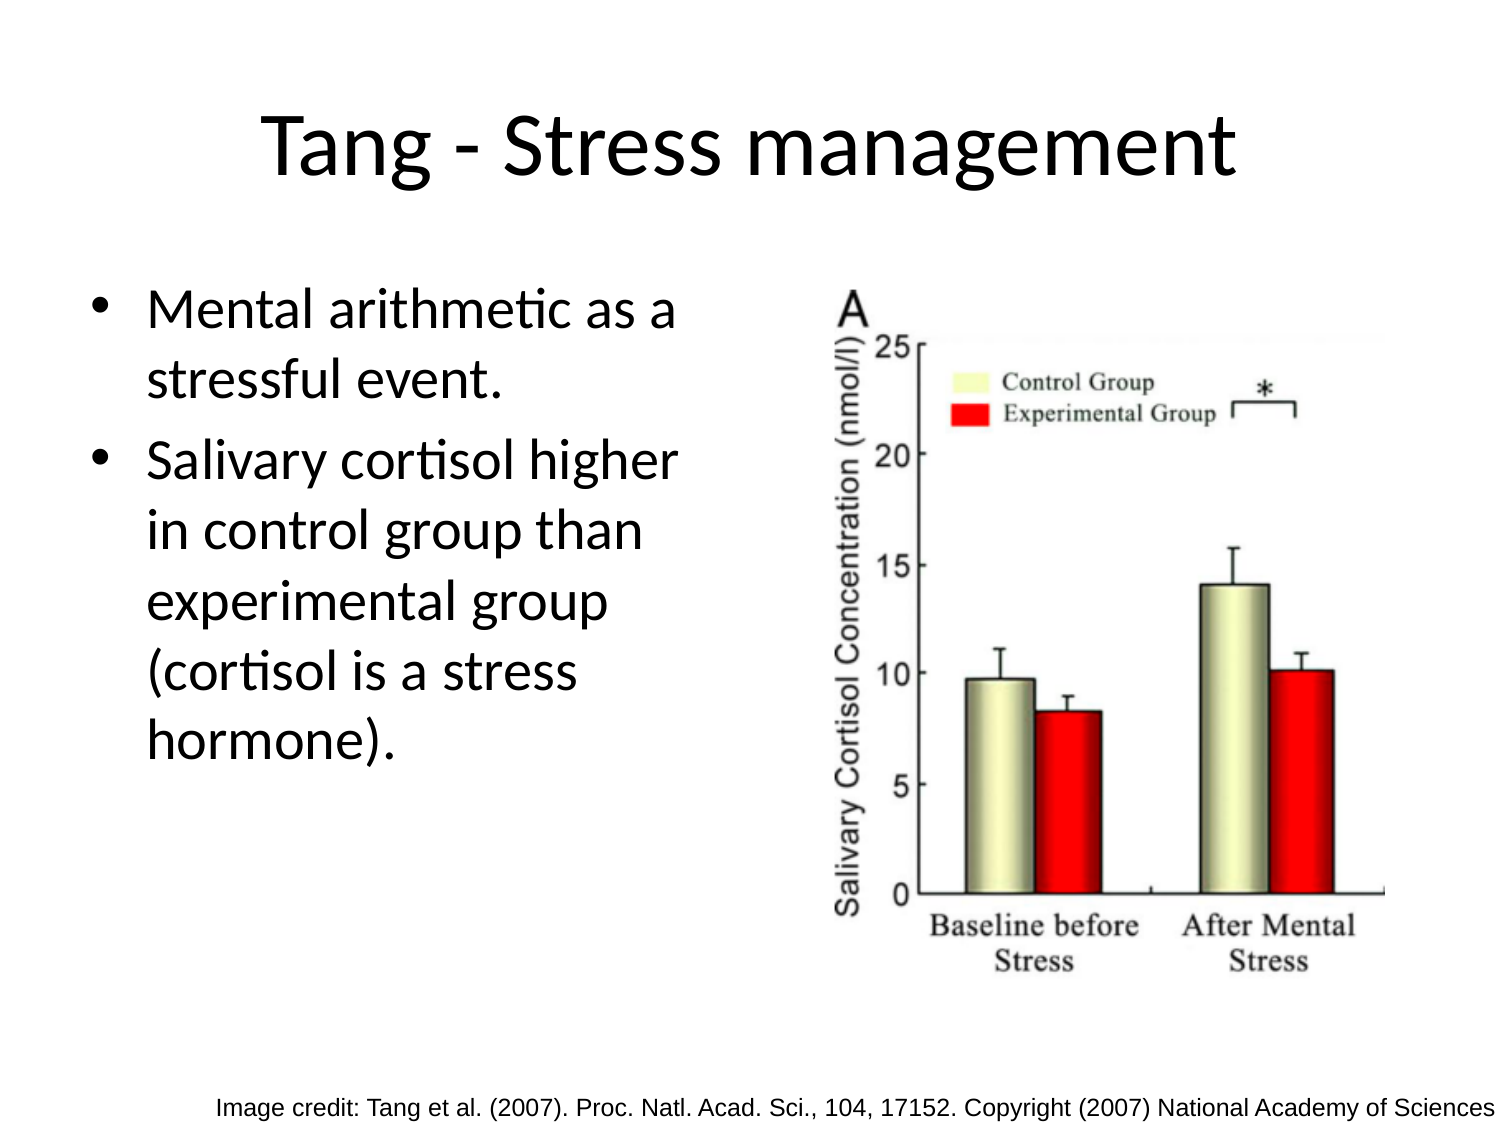

# Tang - Stress management
Mental arithmetic as a stressful event.
Salivary cortisol higher in control group than experimental group (cortisol is a stress hormone).
Image credit: Tang et al. (2007). Proc. Natl. Acad. Sci., 104, 17152. Copyright (2007) National Academy of Sciences